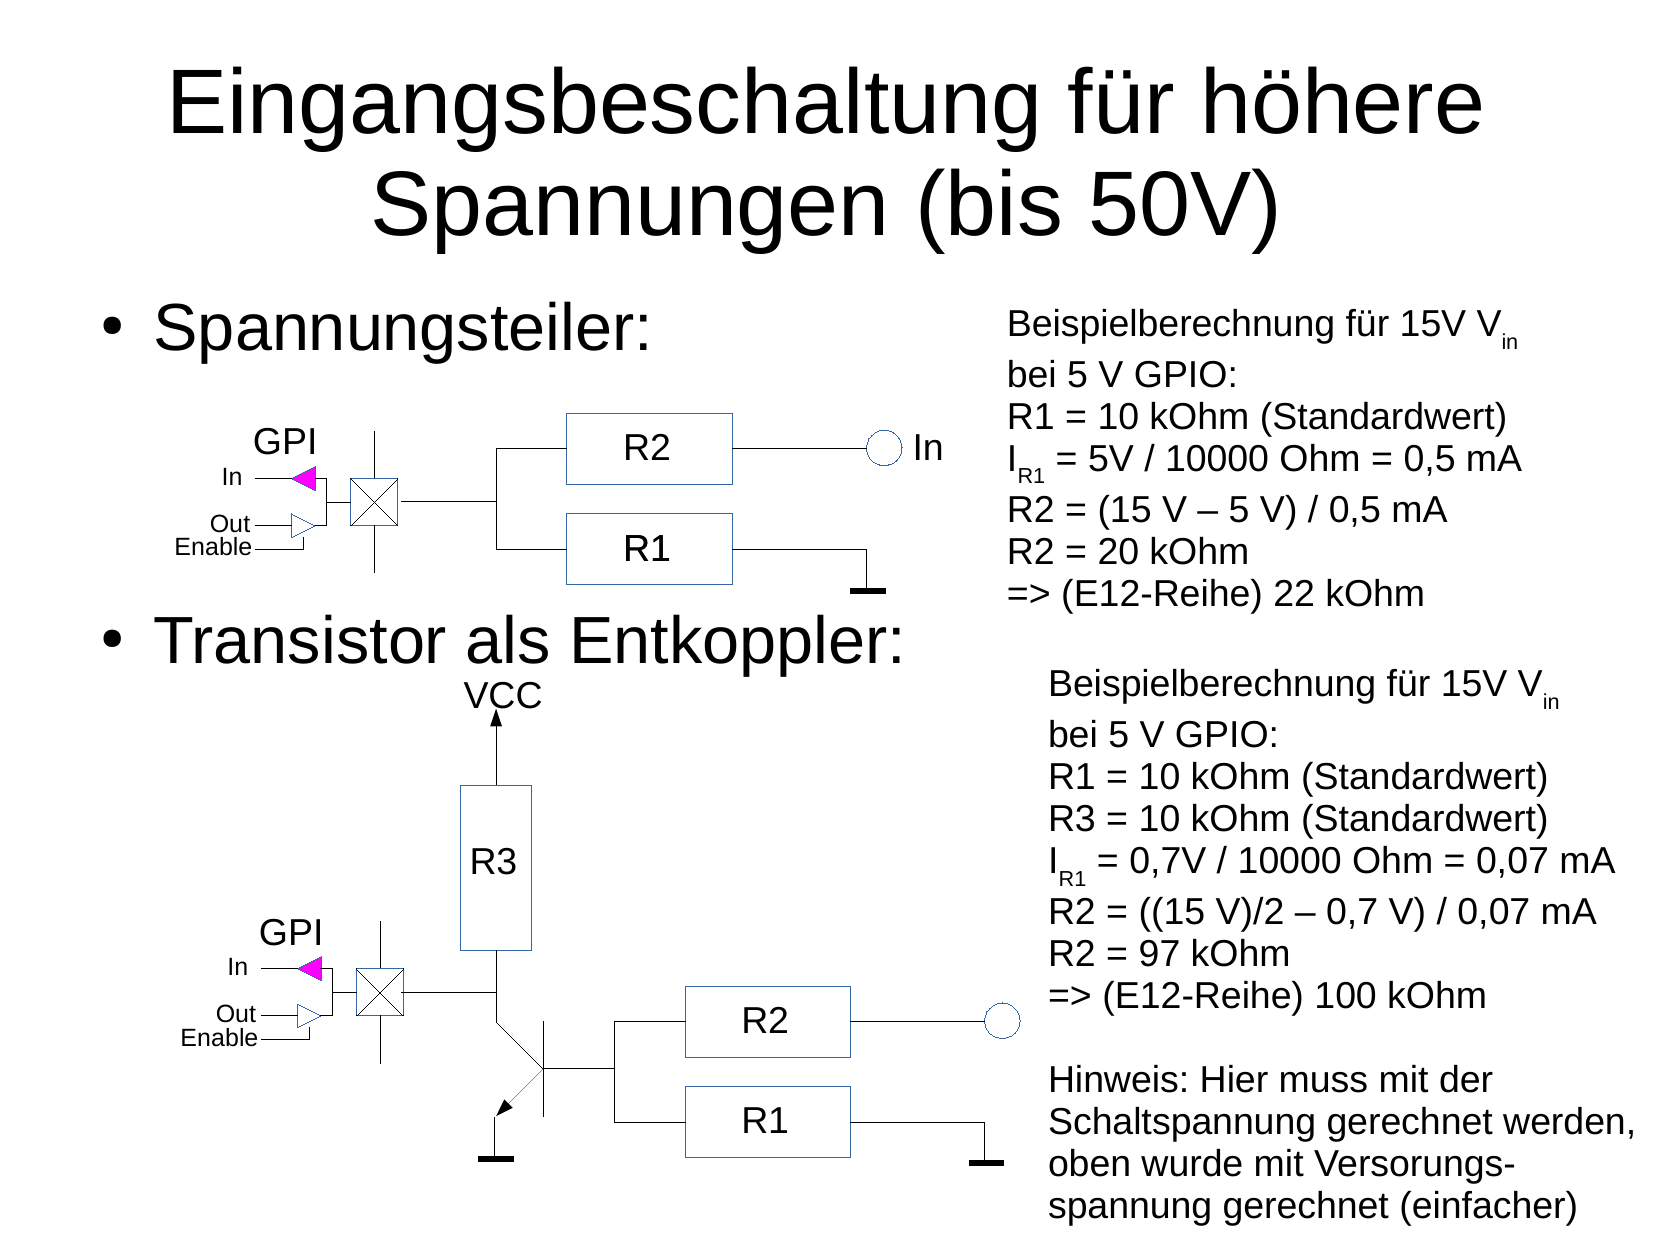

# Eingangsbeschaltung für höhere Spannungen (bis 50V)
Spannungsteiler:
Transistor als Entkoppler:
Beispielberechnung für 15V Vin
bei 5 V GPIO:
R1 = 10 kOhm (Standardwert)
IR1 = 5V / 10000 Ohm = 0,5 mA
R2 = (15 V – 5 V) / 0,5 mA
R2 = 20 kOhm
=> (E12-Reihe) 22 kOhm
GPI
In
Out
Enable
R2
In
R1
R1
Beispielberechnung für 15V Vin
bei 5 V GPIO:
R1 = 10 kOhm (Standardwert)
R3 = 10 kOhm (Standardwert)
IR1 = 0,7V / 10000 Ohm = 0,07 mA
R2 = ((15 V)/2 – 0,7 V) / 0,07 mA
R2 = 97 kOhm
=> (E12-Reihe) 100 kOhm
Hinweis: Hier muss mit der
Schaltspannung gerechnet werden,
oben wurde mit Versorungs-
spannung gerechnet (einfacher)
VCC
R3
GPI
In
Out
Enable
R2
R1